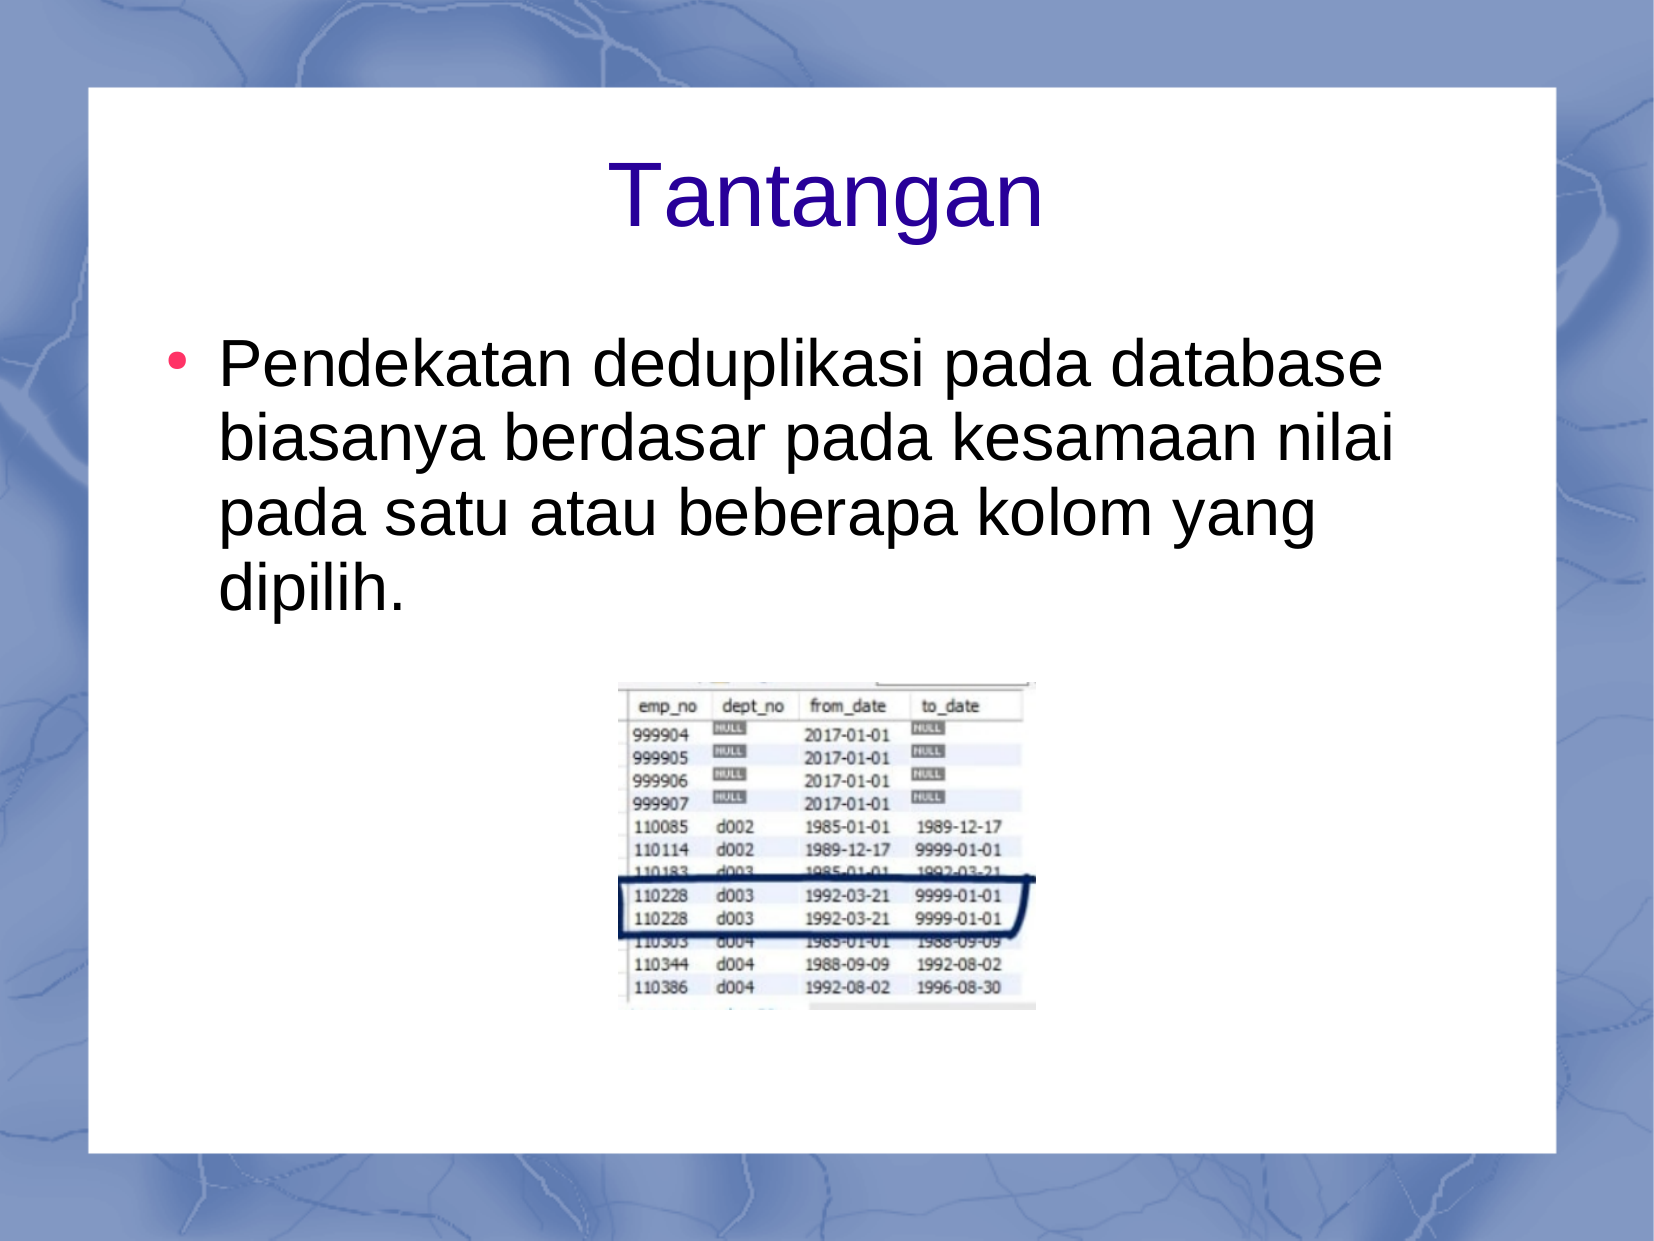

# Tantangan
Pendekatan deduplikasi pada database biasanya berdasar pada kesamaan nilai pada satu atau beberapa kolom yang dipilih.